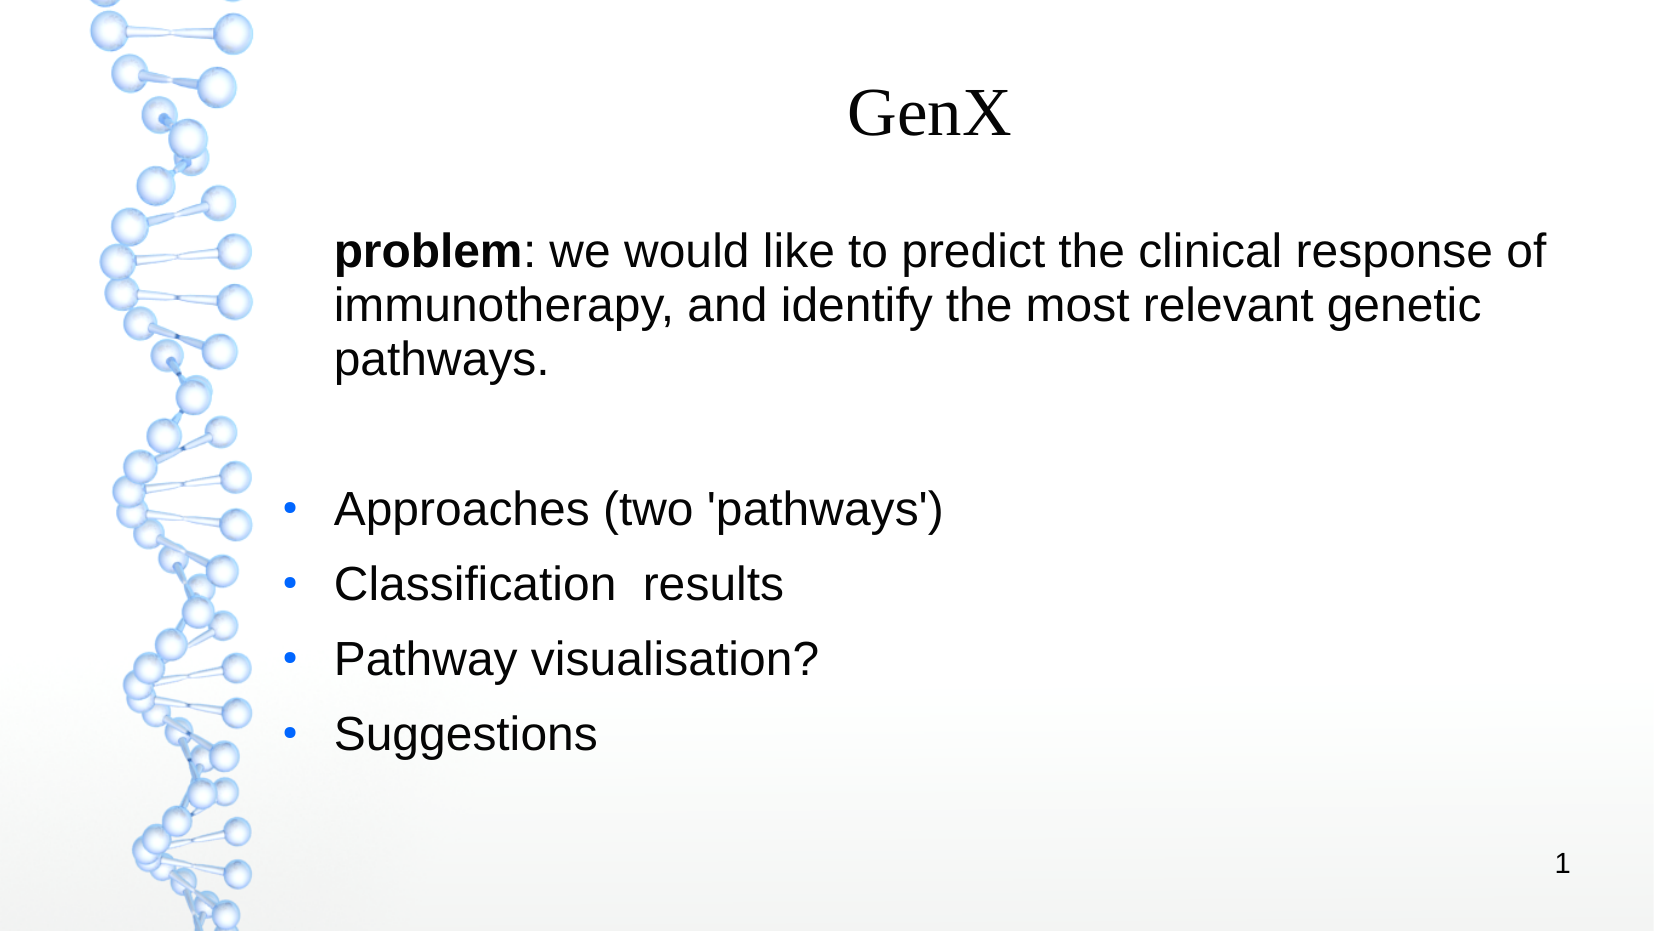

# GenX
problem: we would like to predict the clinical response of immunotherapy, and identify the most relevant genetic pathways.
Approaches (two 'pathways')
Classification results
Pathway visualisation?
Suggestions
1